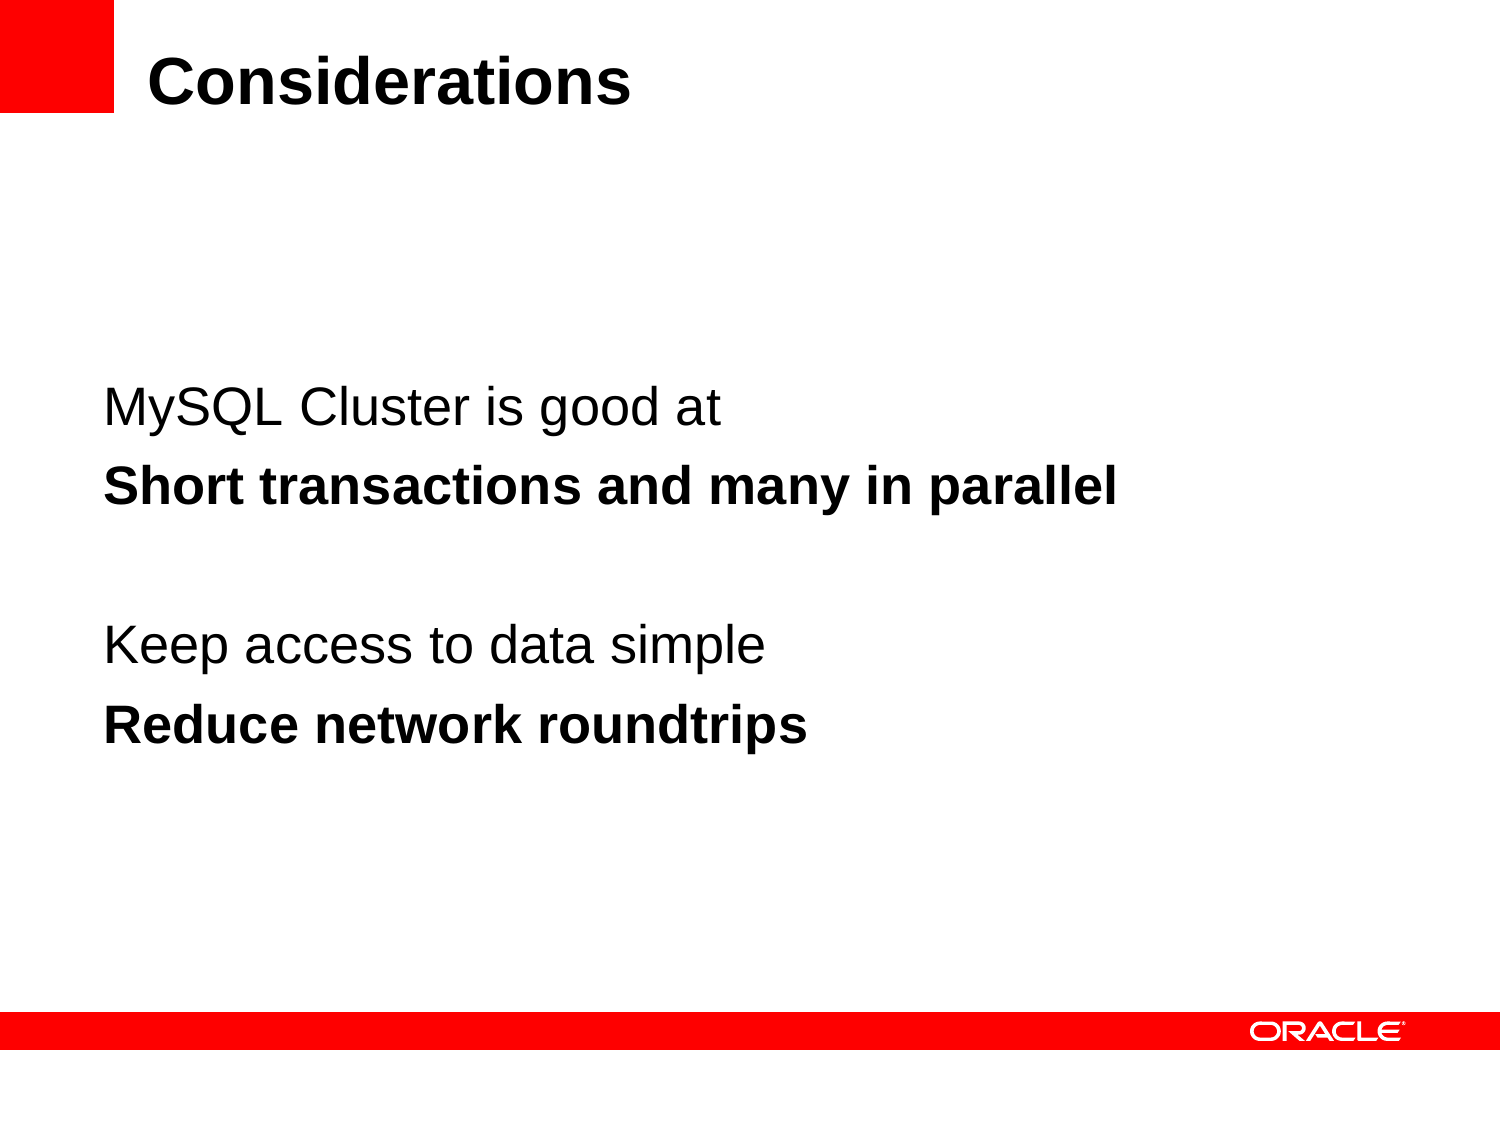

# Considerations
MySQL Cluster is good at
Short transactions and many in parallel
Keep access to data simple
Reduce network roundtrips